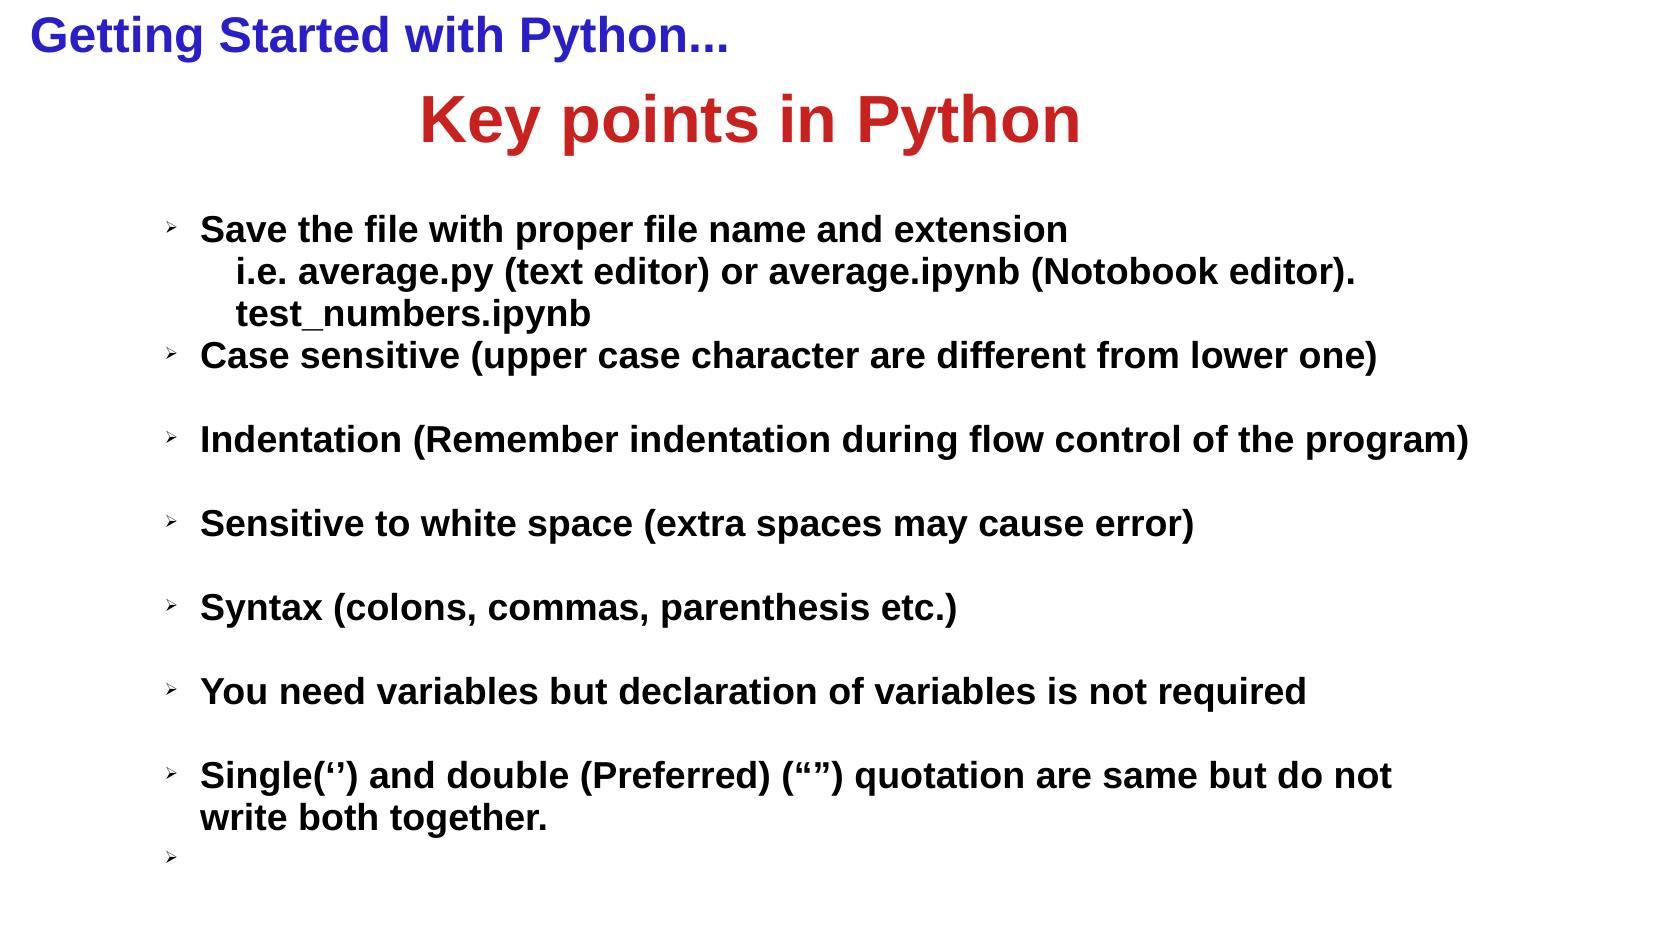

Getting Started with Python...
Key points in Python
Save the file with proper file name and extension
i.e. average.py (text editor) or average.ipynb (Notobook editor). test_numbers.ipynb
Case sensitive (upper case character are different from lower one)
Indentation (Remember indentation during flow control of the program)
Sensitive to white space (extra spaces may cause error)
Syntax (colons, commas, parenthesis etc.)
You need variables but declaration of variables is not required
Single(‘’) and double (Preferred) (“”) quotation are same but do not write both together.